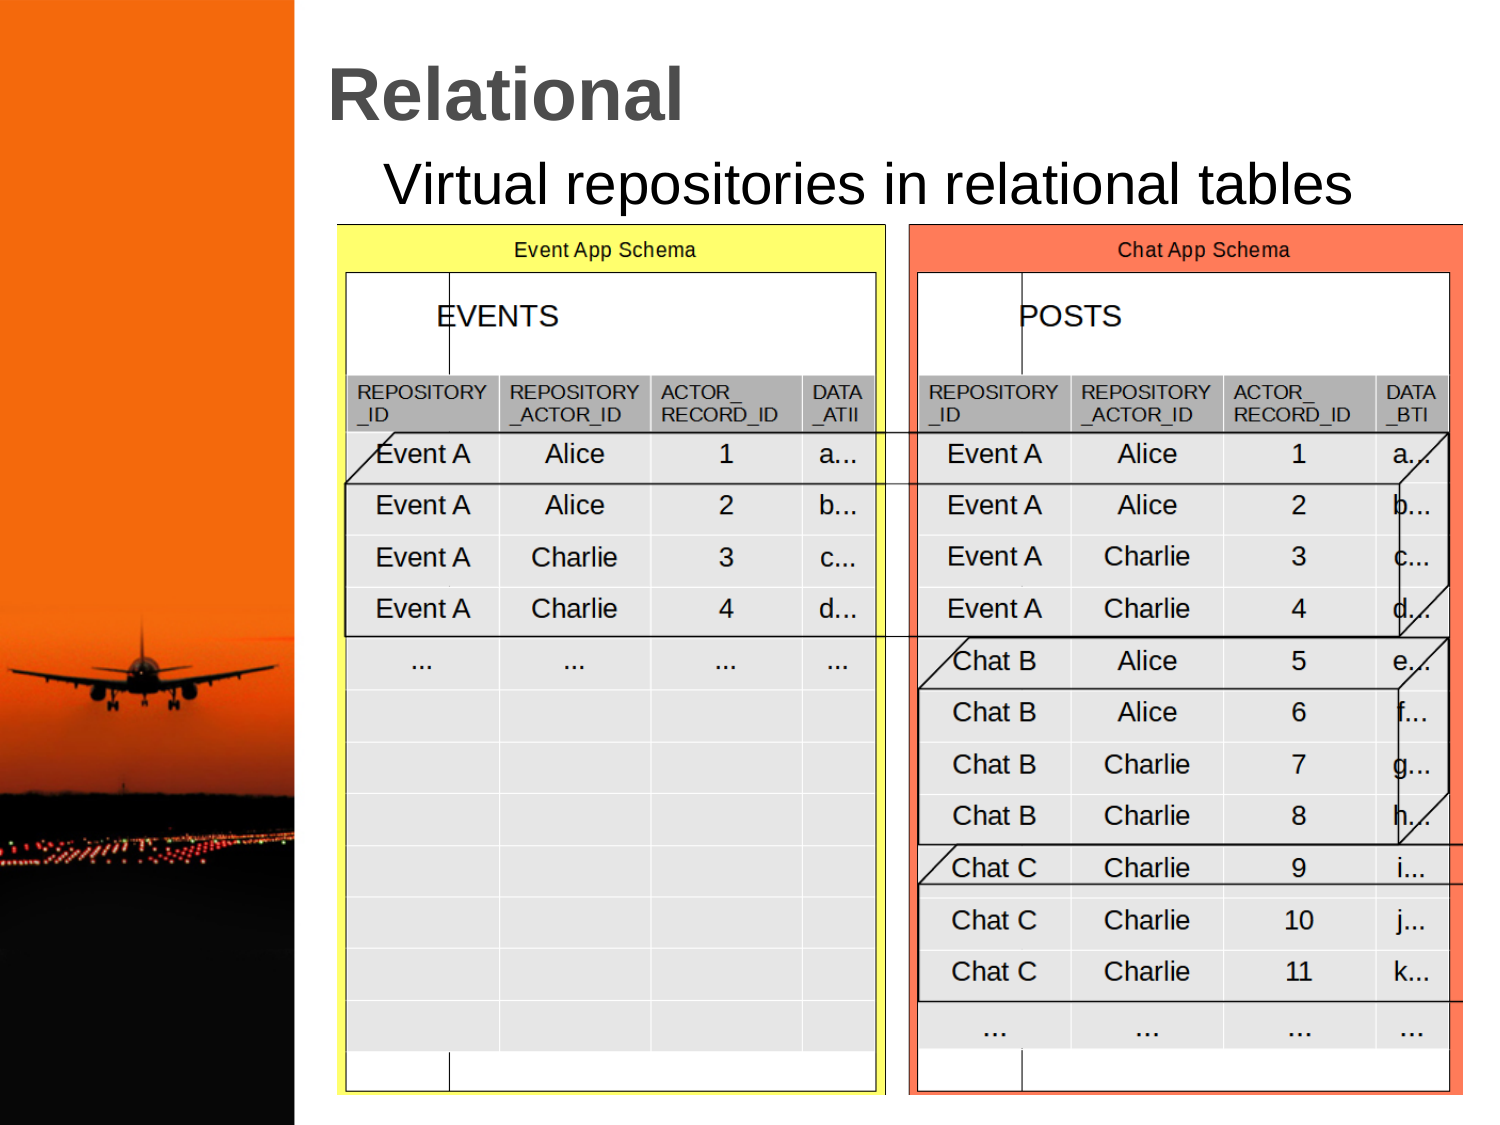

# Relational
Virtual repositories in relational tables